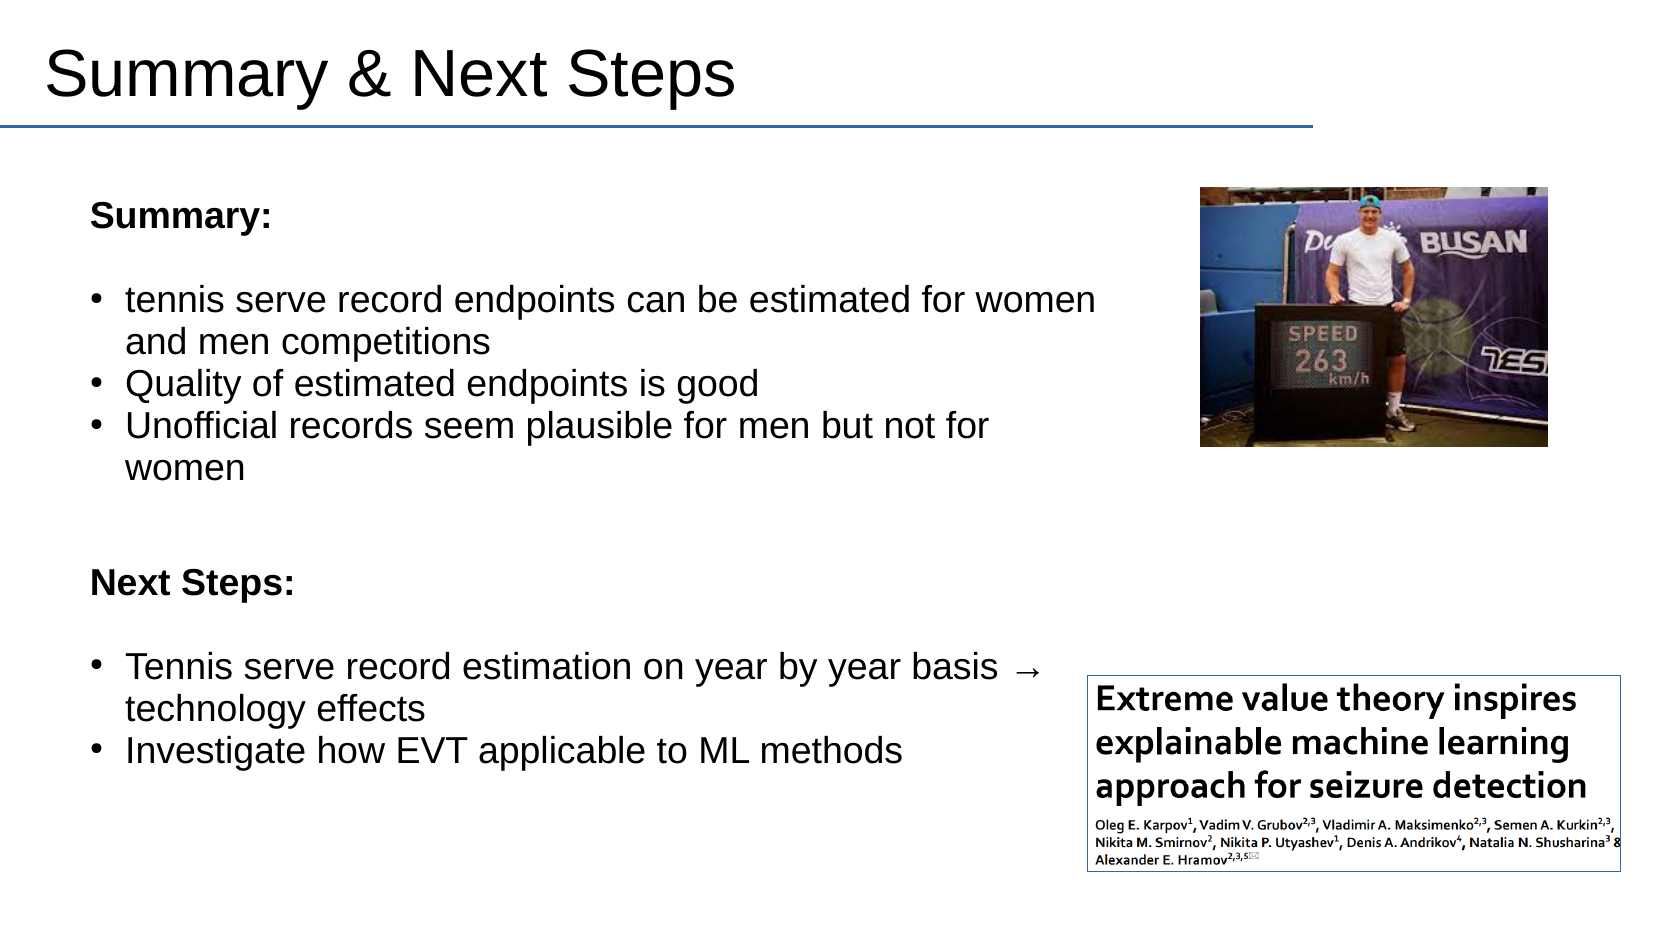

# Summary & Next Steps
Summary:
tennis serve record endpoints can be estimated for women and men competitions
Quality of estimated endpoints is good
Unofficial records seem plausible for men but not for women
Next Steps:
Tennis serve record estimation on year by year basis → technology effects
Investigate how EVT applicable to ML methods